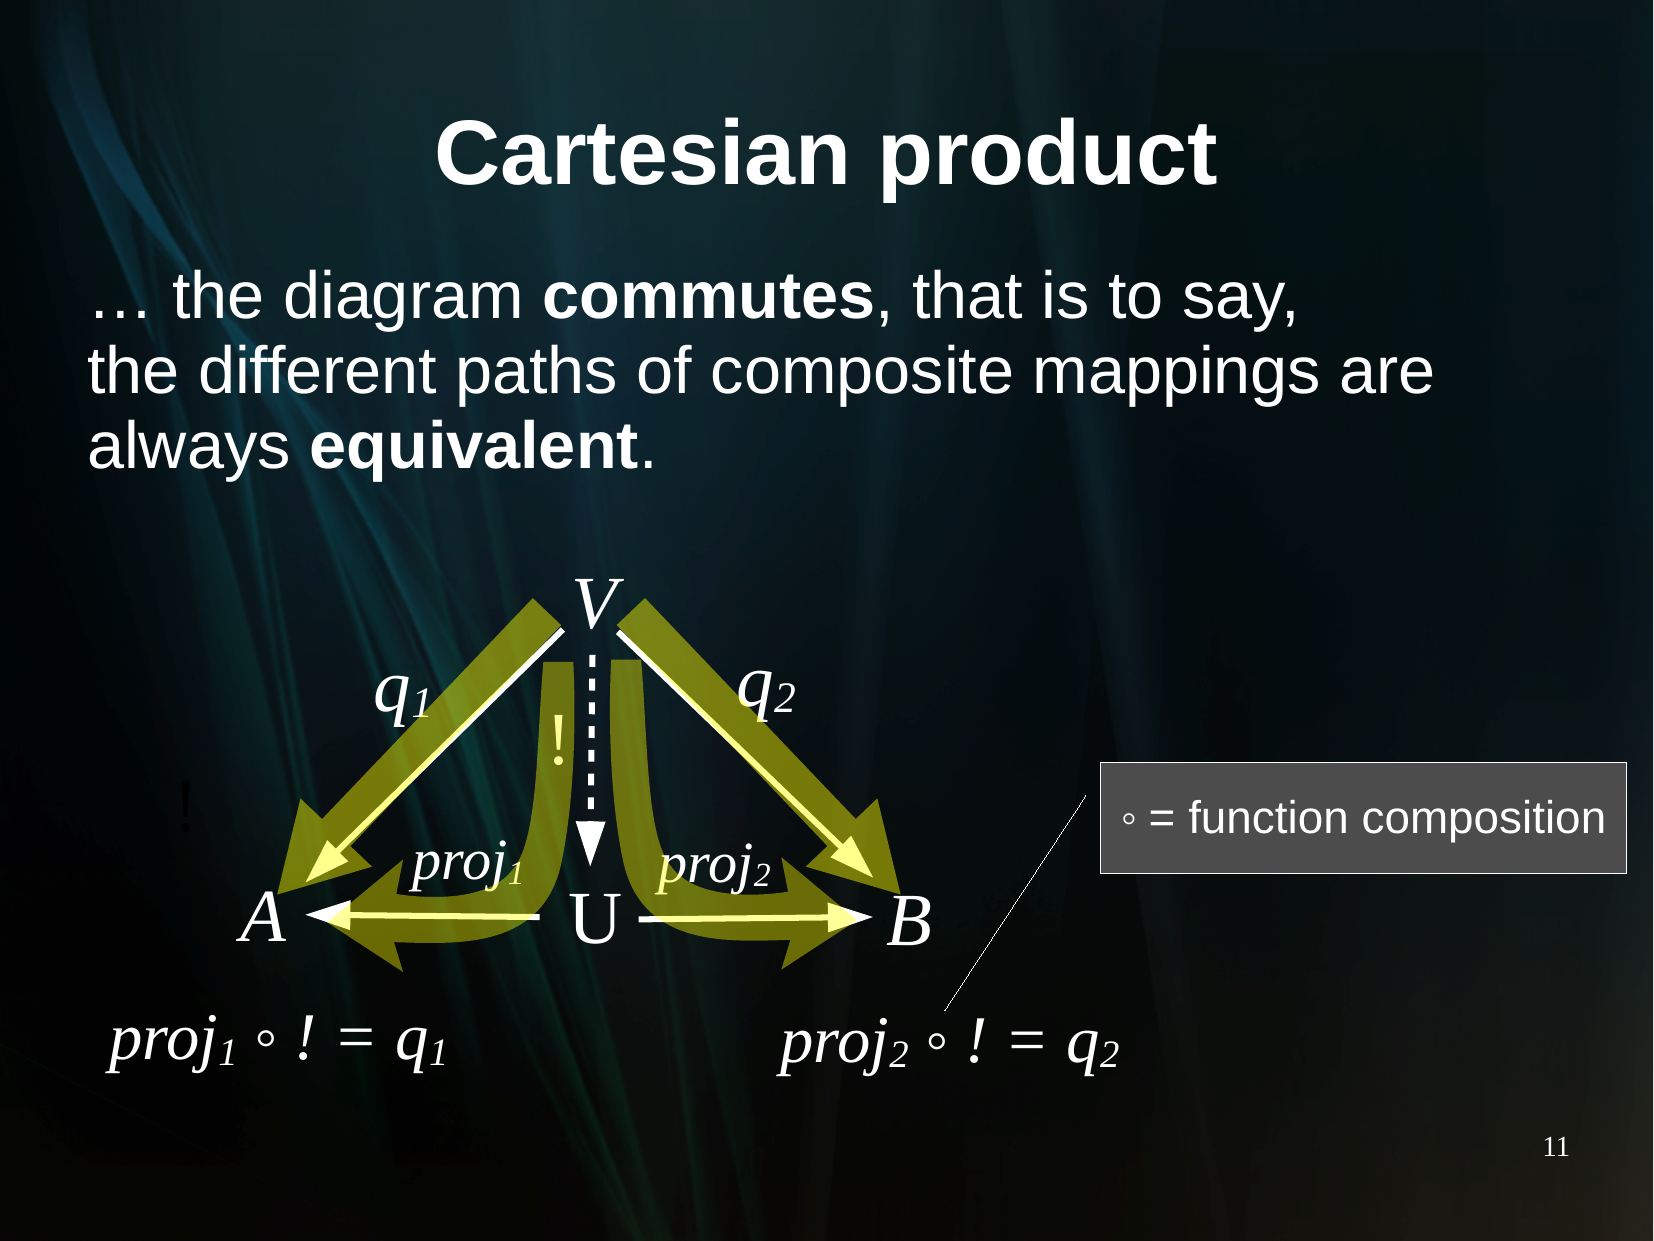

# Cartesian product
… the diagram commutes, that is to say,
the different paths of composite mappings are
always equivalent.
V
q2
q1
!
!
◦ = function composition
proj1
proj2
A
U
B
 proj1 ◦ ! = q1
 proj2 ◦ ! = q2
11